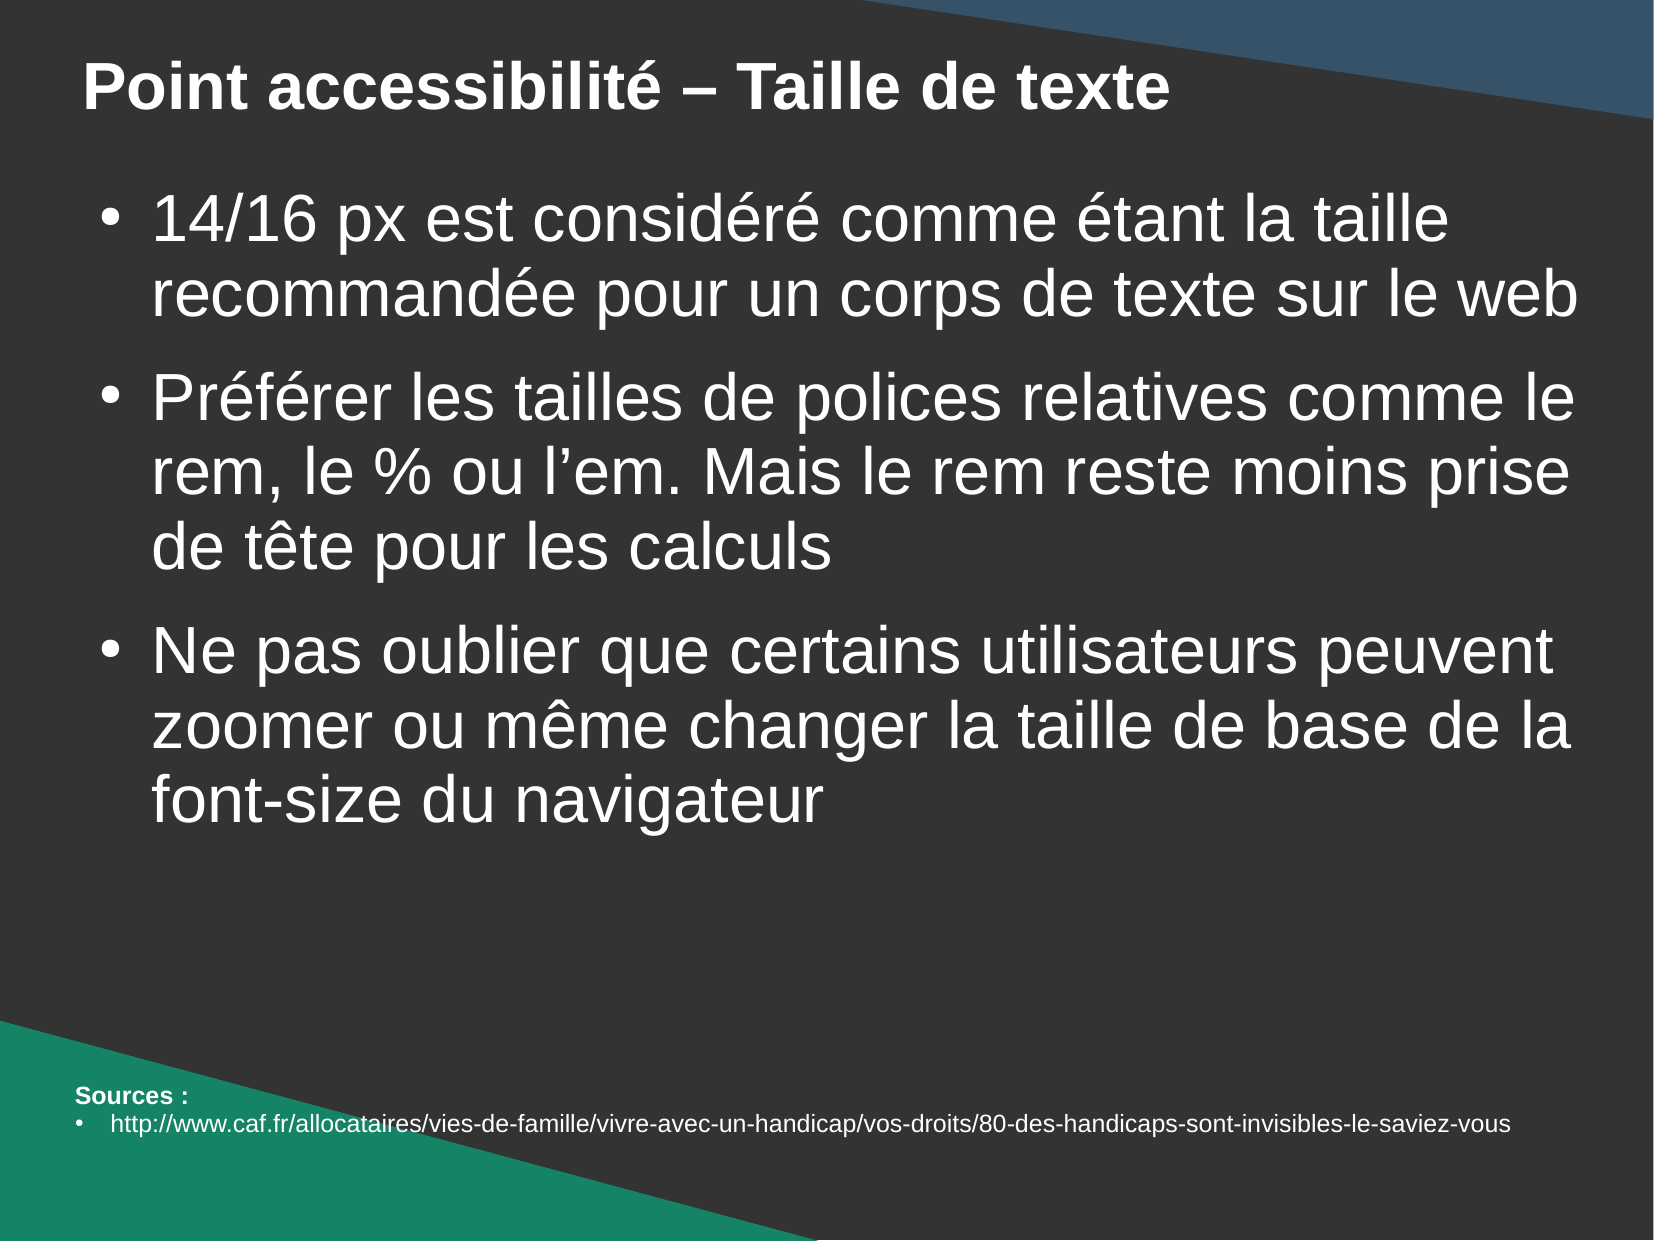

# Point accessibilité – Taille de texte
14/16 px est considéré comme étant la taille recommandée pour un corps de texte sur le web
Préférer les tailles de polices relatives comme le rem, le % ou l’em. Mais le rem reste moins prise de tête pour les calculs
Ne pas oublier que certains utilisateurs peuvent zoomer ou même changer la taille de base de la font-size du navigateur
Sources :
http://www.caf.fr/allocataires/vies-de-famille/vivre-avec-un-handicap/vos-droits/80-des-handicaps-sont-invisibles-le-saviez-vous